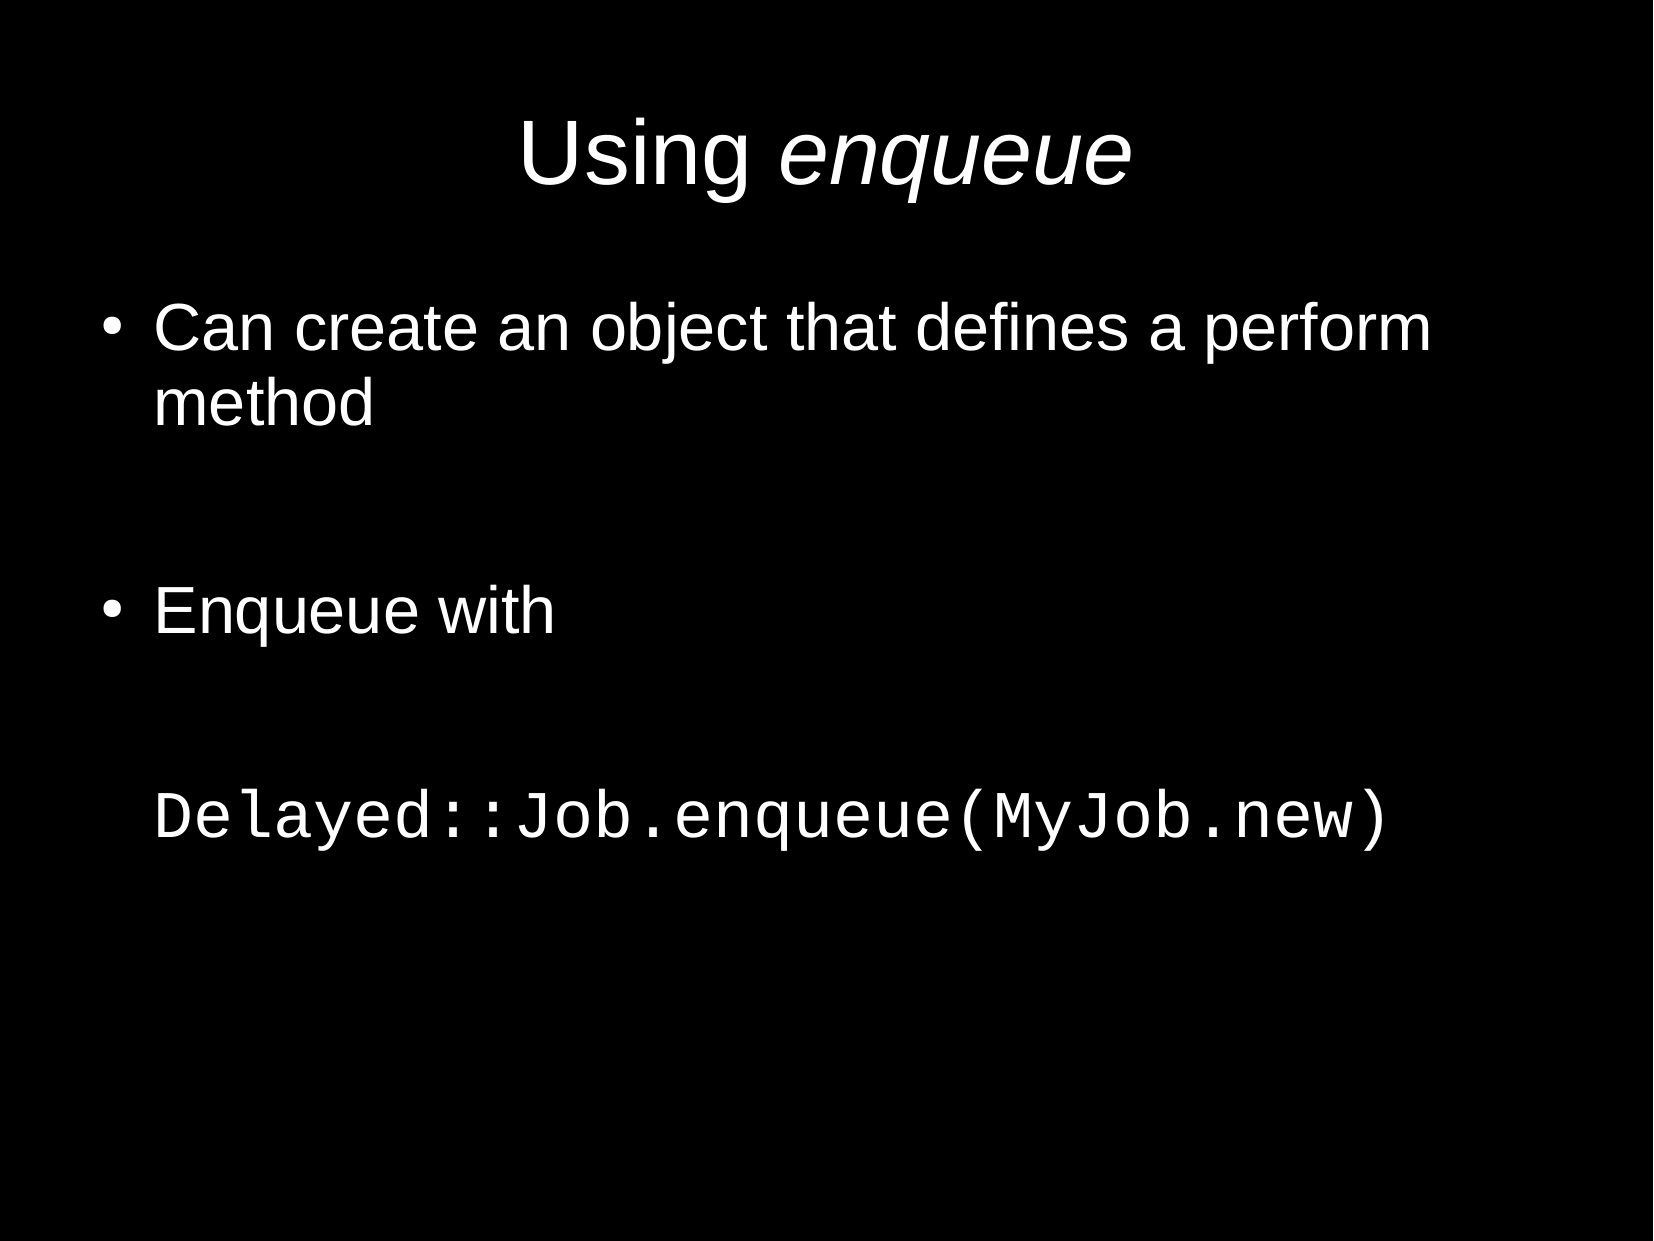

# Using enqueue
Can create an object that defines a perform method
Enqueue with
Delayed::Job.enqueue(MyJob.new)